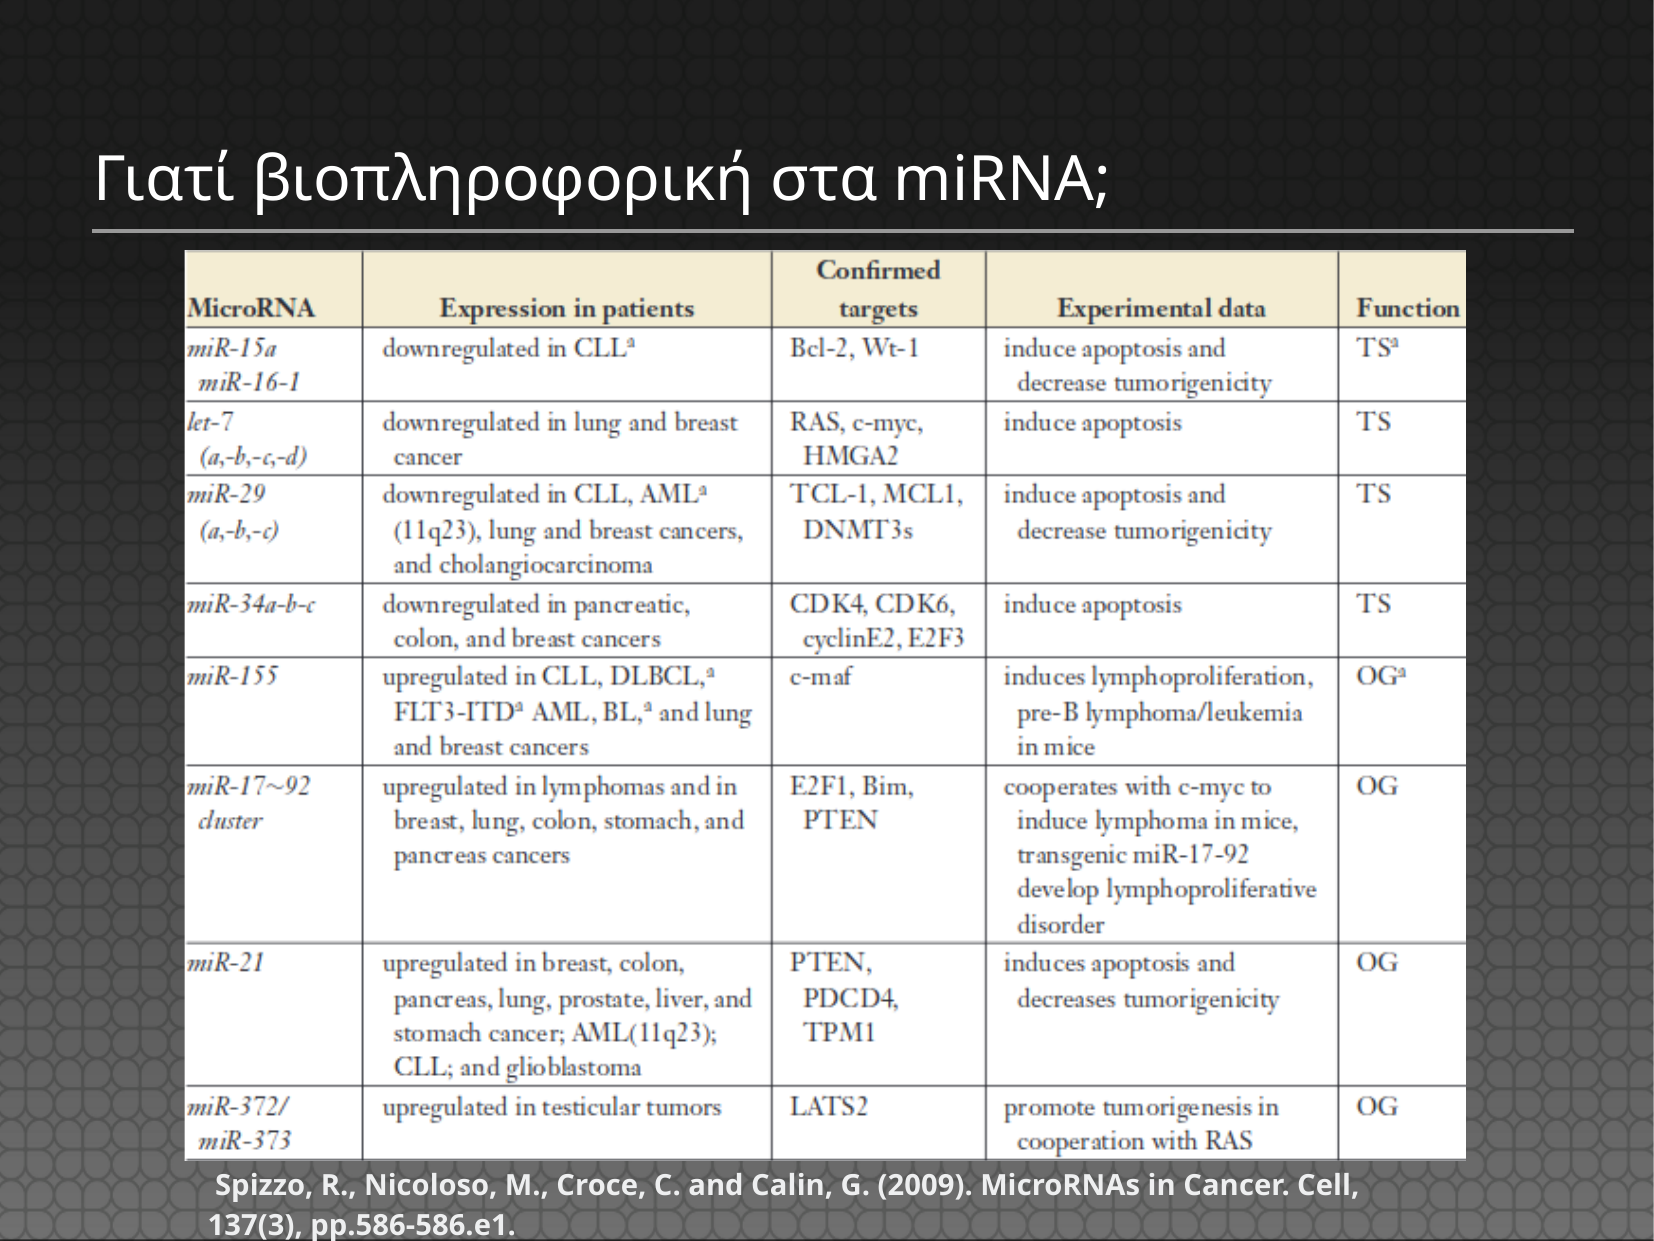

# Γιατί βιοπληροφορική στα miRNA;
 Spizzo, R., Nicoloso, M., Croce, C. and Calin, G. (2009). MicroRNAs in Cancer. Cell, 137(3), pp.586-586.e1.